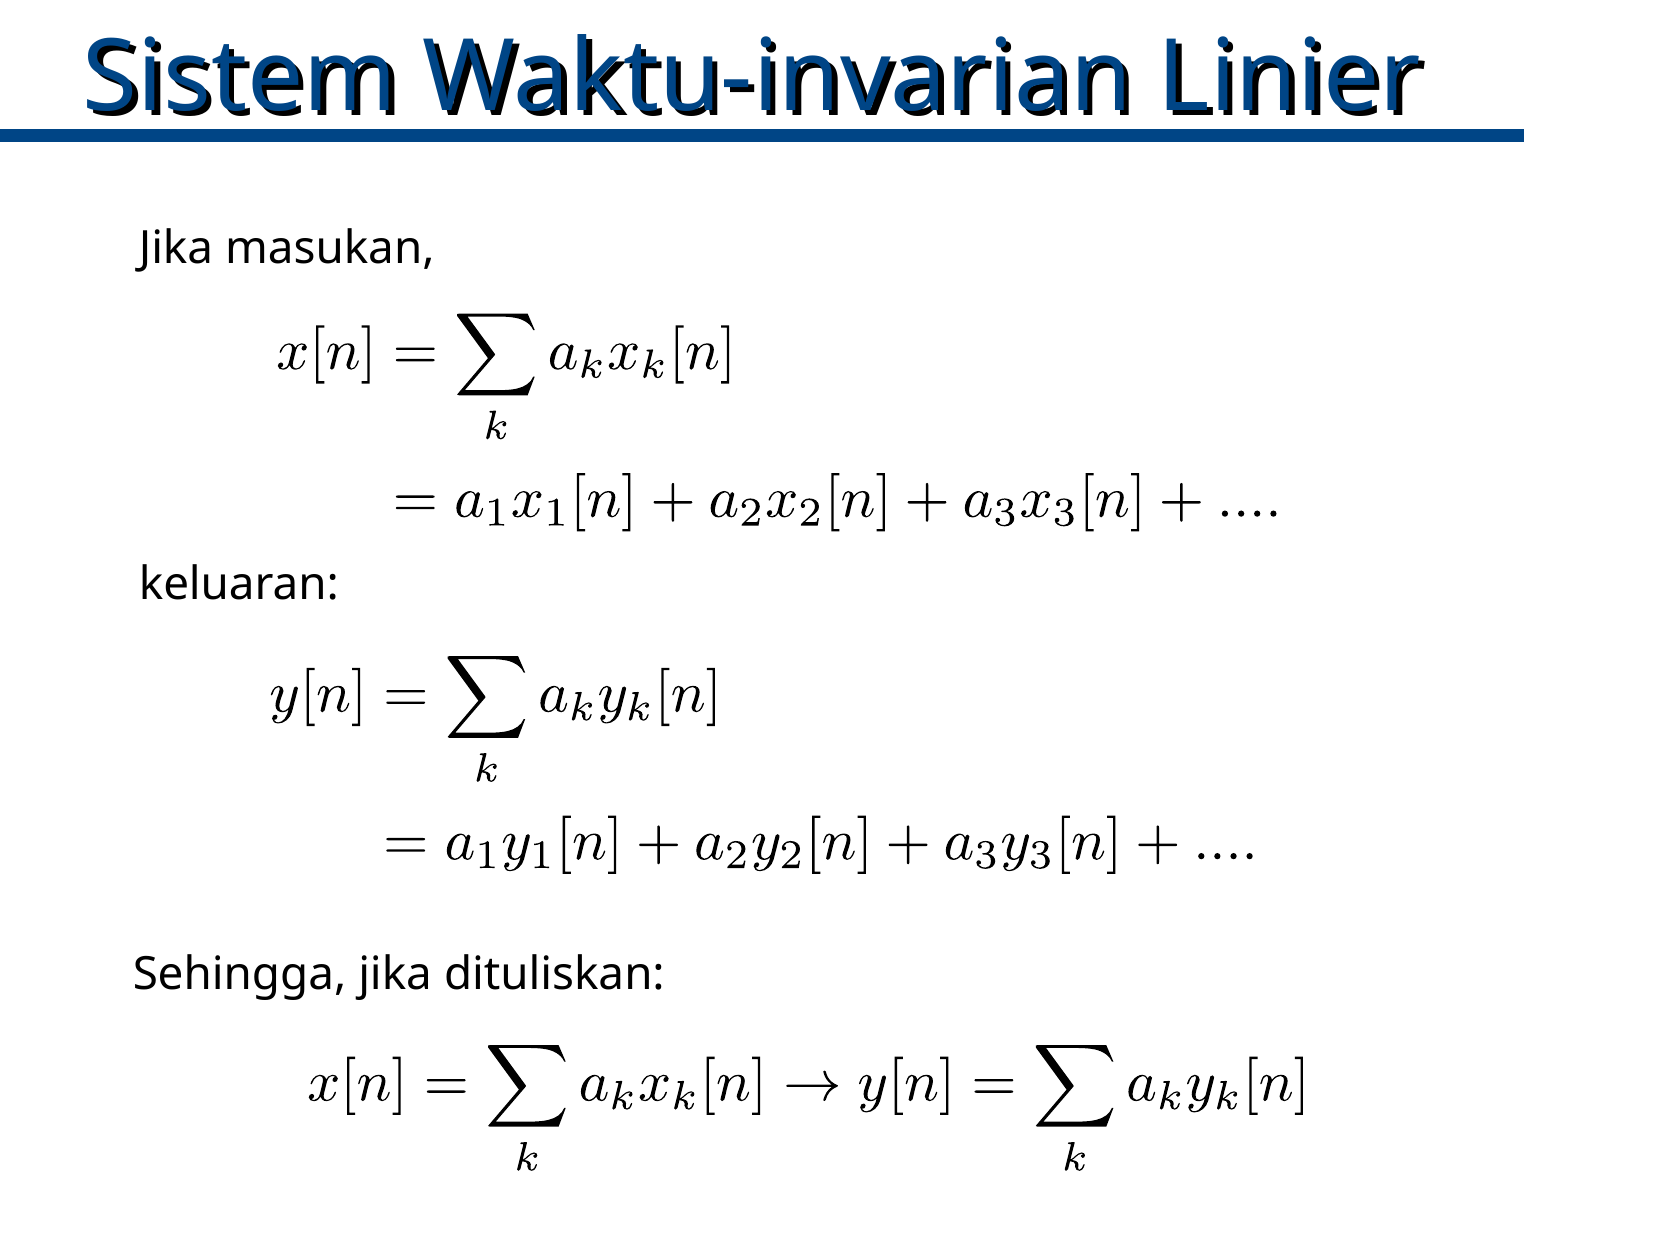

Sistem Waktu-invarian Linier
Jika masukan,
keluaran:
Sehingga, jika dituliskan: